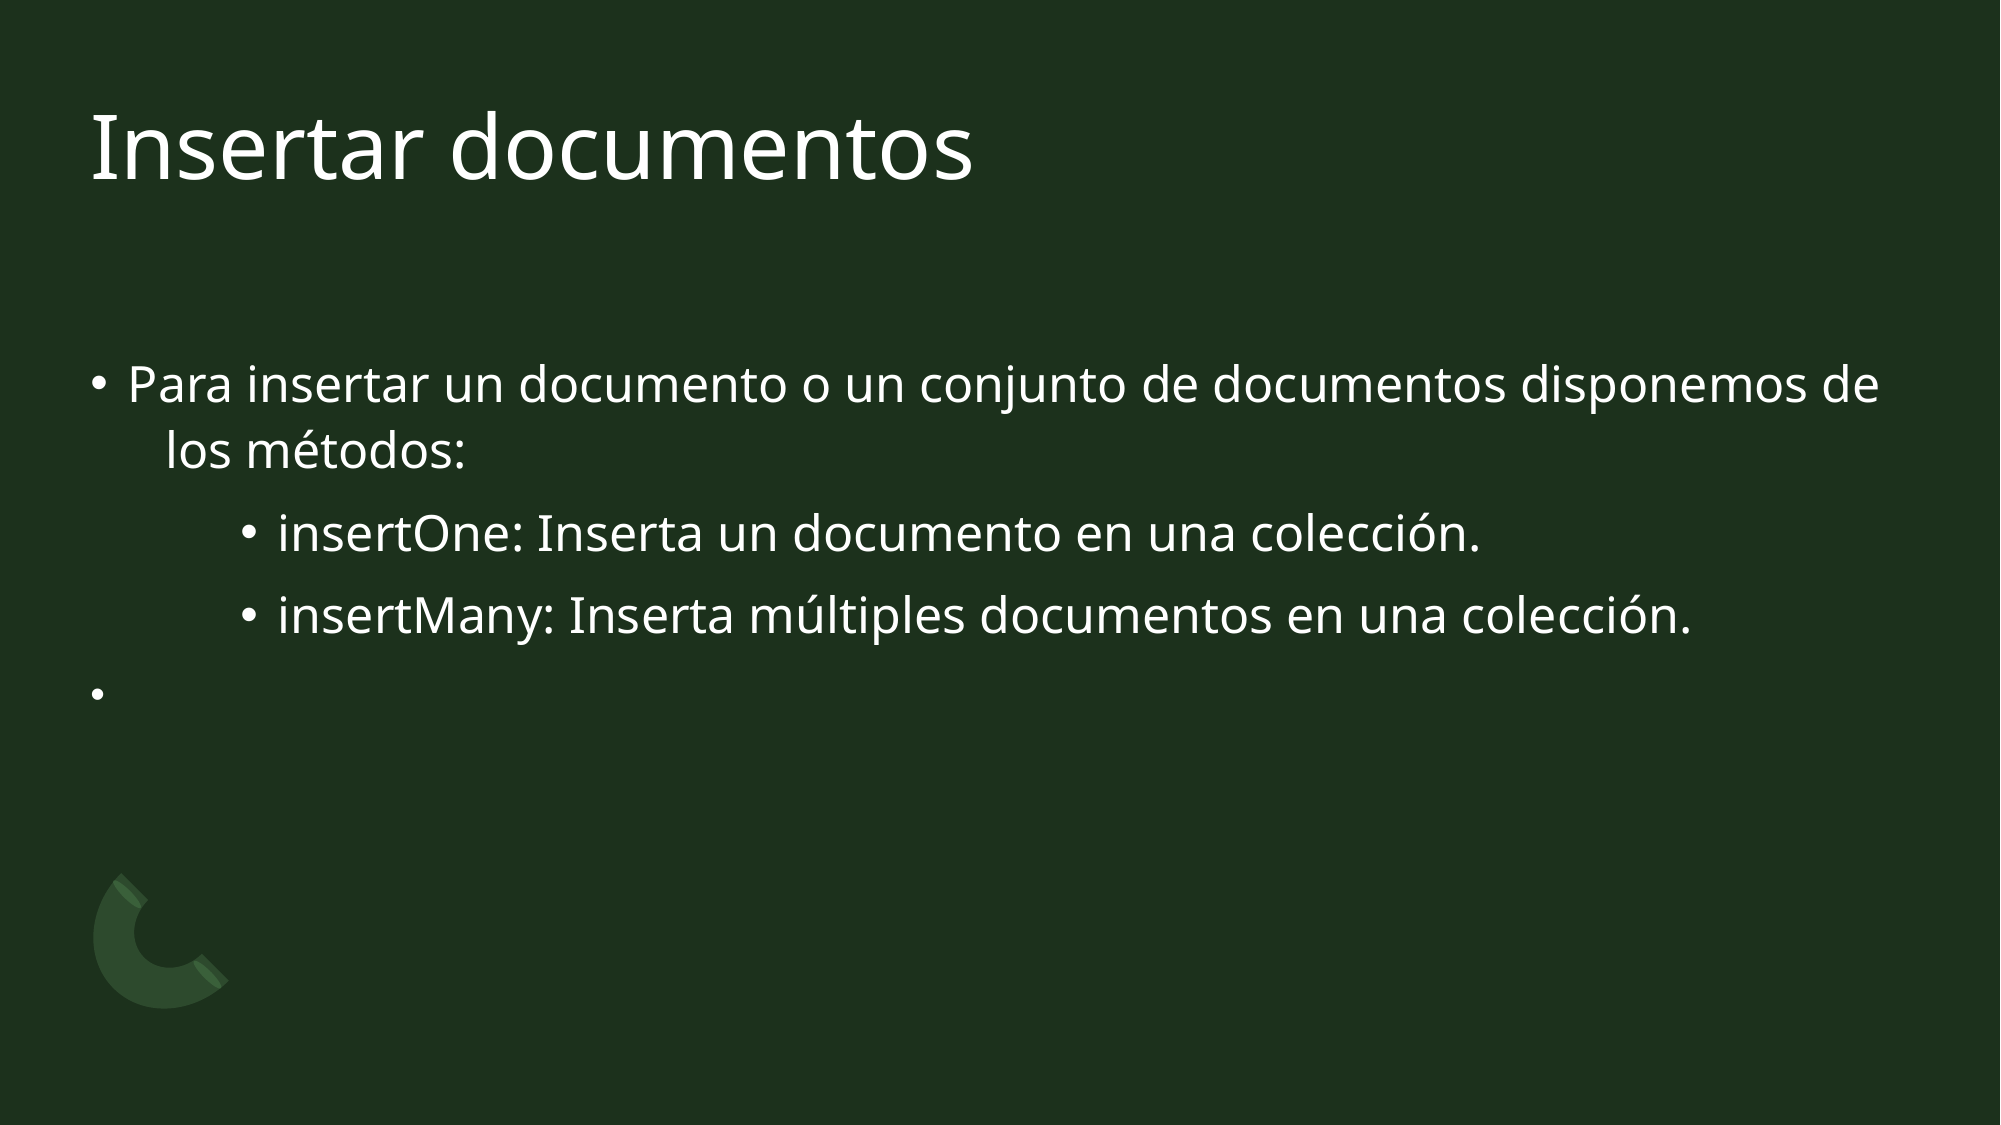

# Insertar documentos
Para insertar un documento o un conjunto de documentos disponemos de los métodos:
insertOne: Inserta un documento en una colección.
insertMany: Inserta múltiples documentos en una colección.